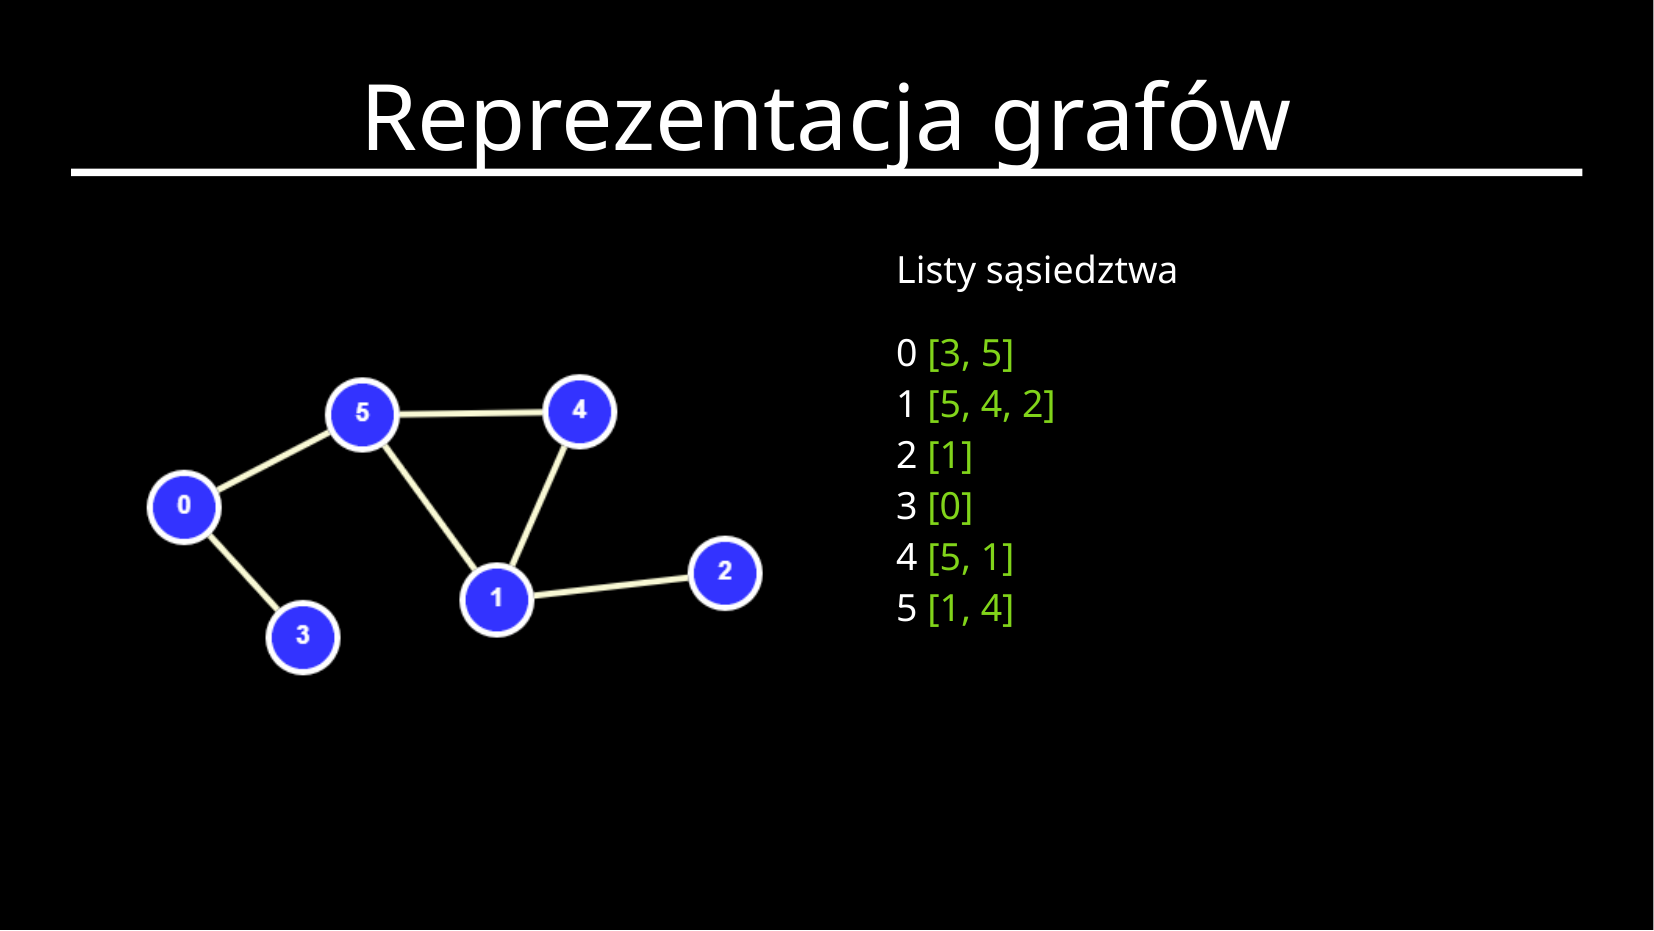

# Reprezentacja grafów
Listy sąsiedztwa
0 [3, 5]
1 [5, 4, 2]
2 [1]
3 [0]
4 [5, 1]
5 [1, 4]